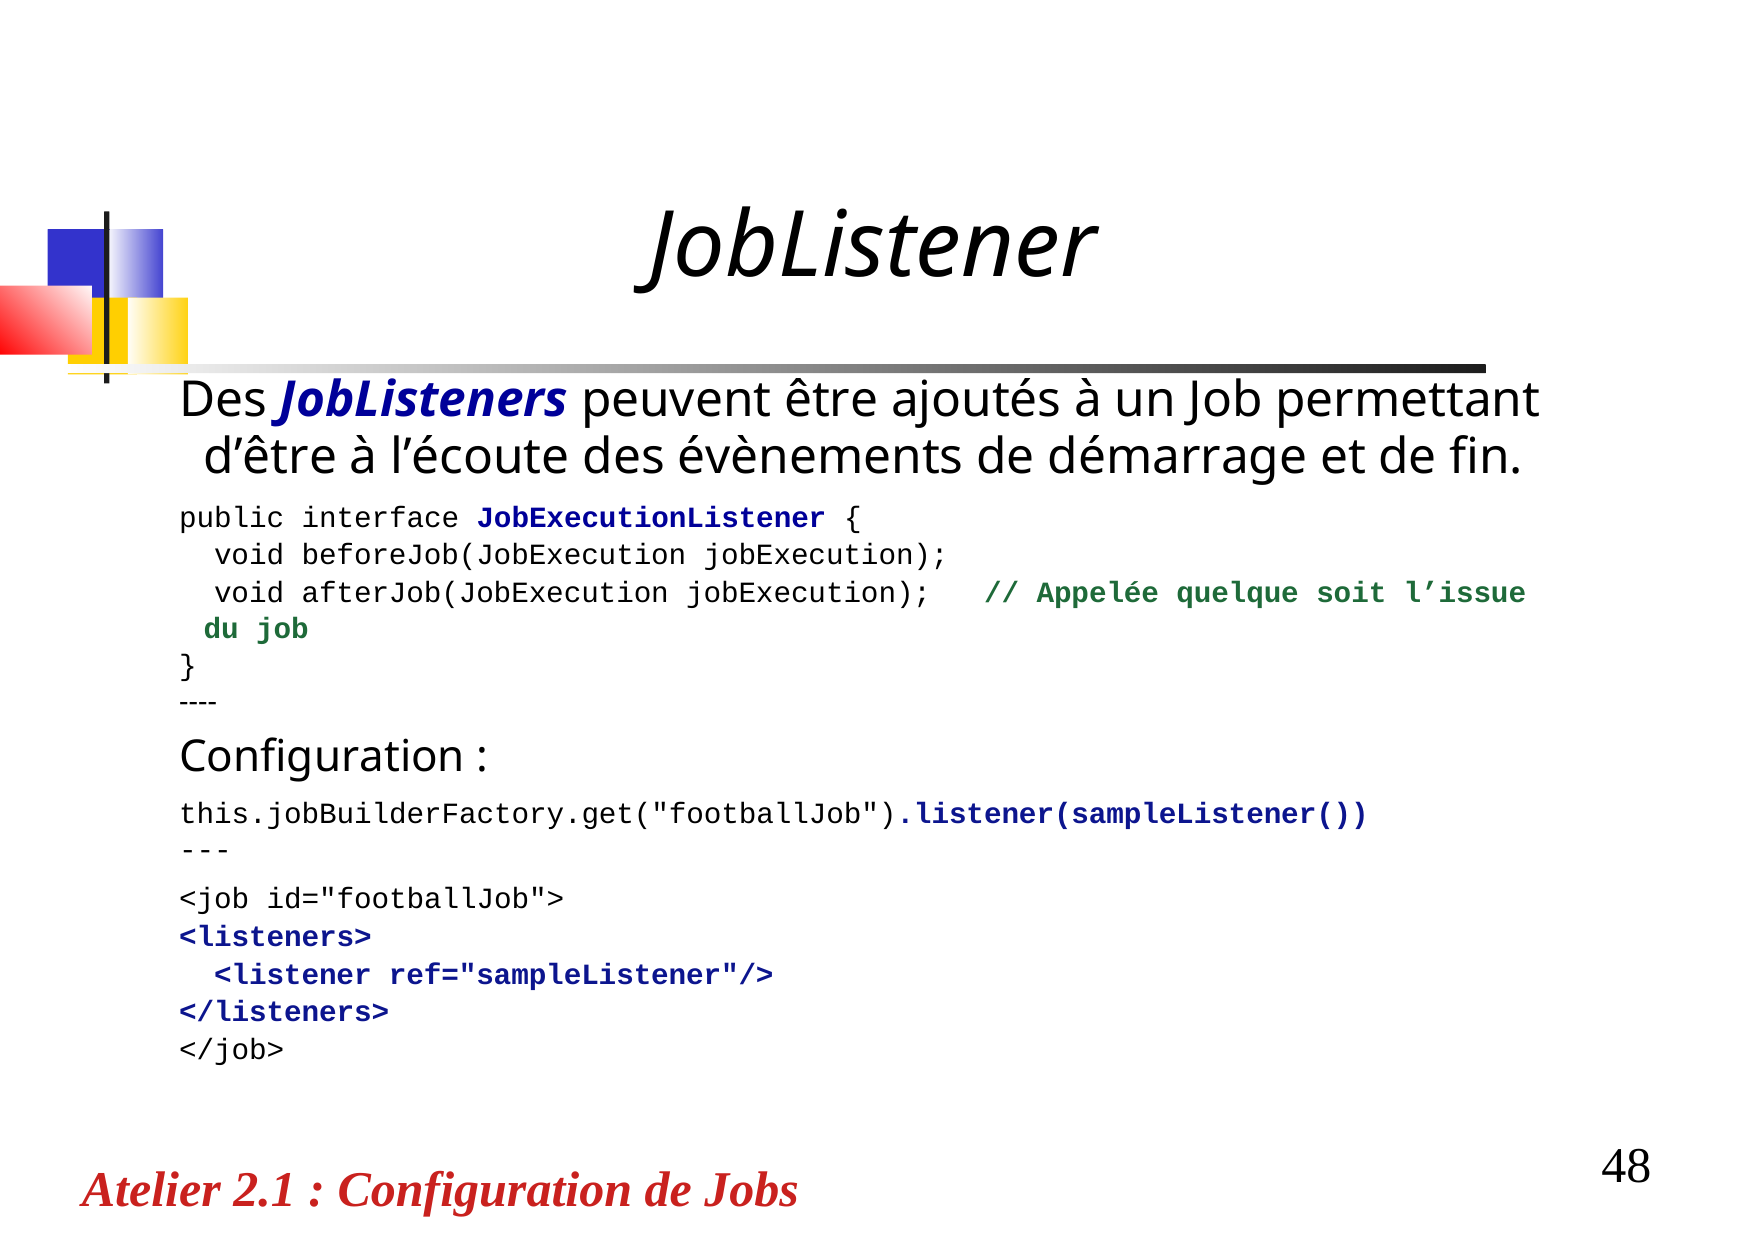

# JobListener
Des JobListeners peuvent être ajoutés à un Job permettant d’être à l’écoute des évènements de démarrage et de fin.
public interface JobExecutionListener {
 void beforeJob(JobExecution jobExecution);
 void afterJob(JobExecution jobExecution); // Appelée quelque soit l’issue du job
}
----
Configuration :
this.jobBuilderFactory.get("footballJob").listener(sampleListener())
---
<job id="footballJob">
<listeners>
 <listener ref="sampleListener"/>
</listeners>
</job>
Atelier 2.1 : Configuration de Jobs